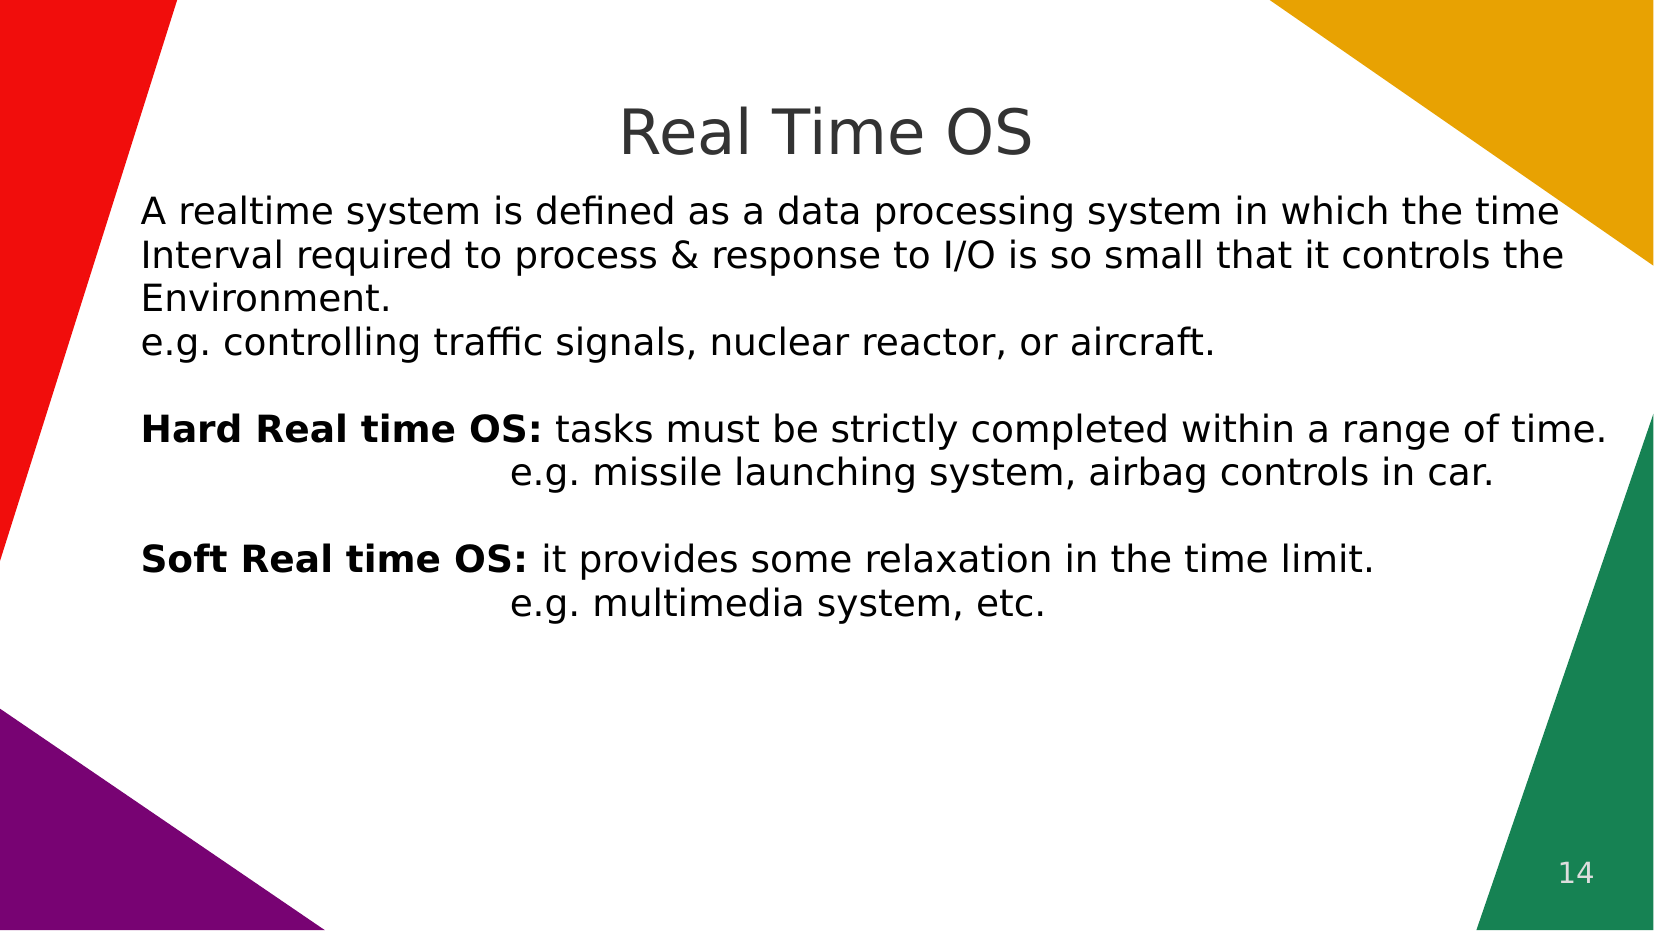

# Real Time OS
A realtime system is defined as a data processing system in which the time
Interval required to process & response to I/O is so small that it controls the
Environment.
e.g. controlling traffic signals, nuclear reactor, or aircraft.
Hard Real time OS: tasks must be strictly completed within a range of time.
					e.g. missile launching system, airbag controls in car.
Soft Real time OS: it provides some relaxation in the time limit.
					e.g. multimedia system, etc.
14